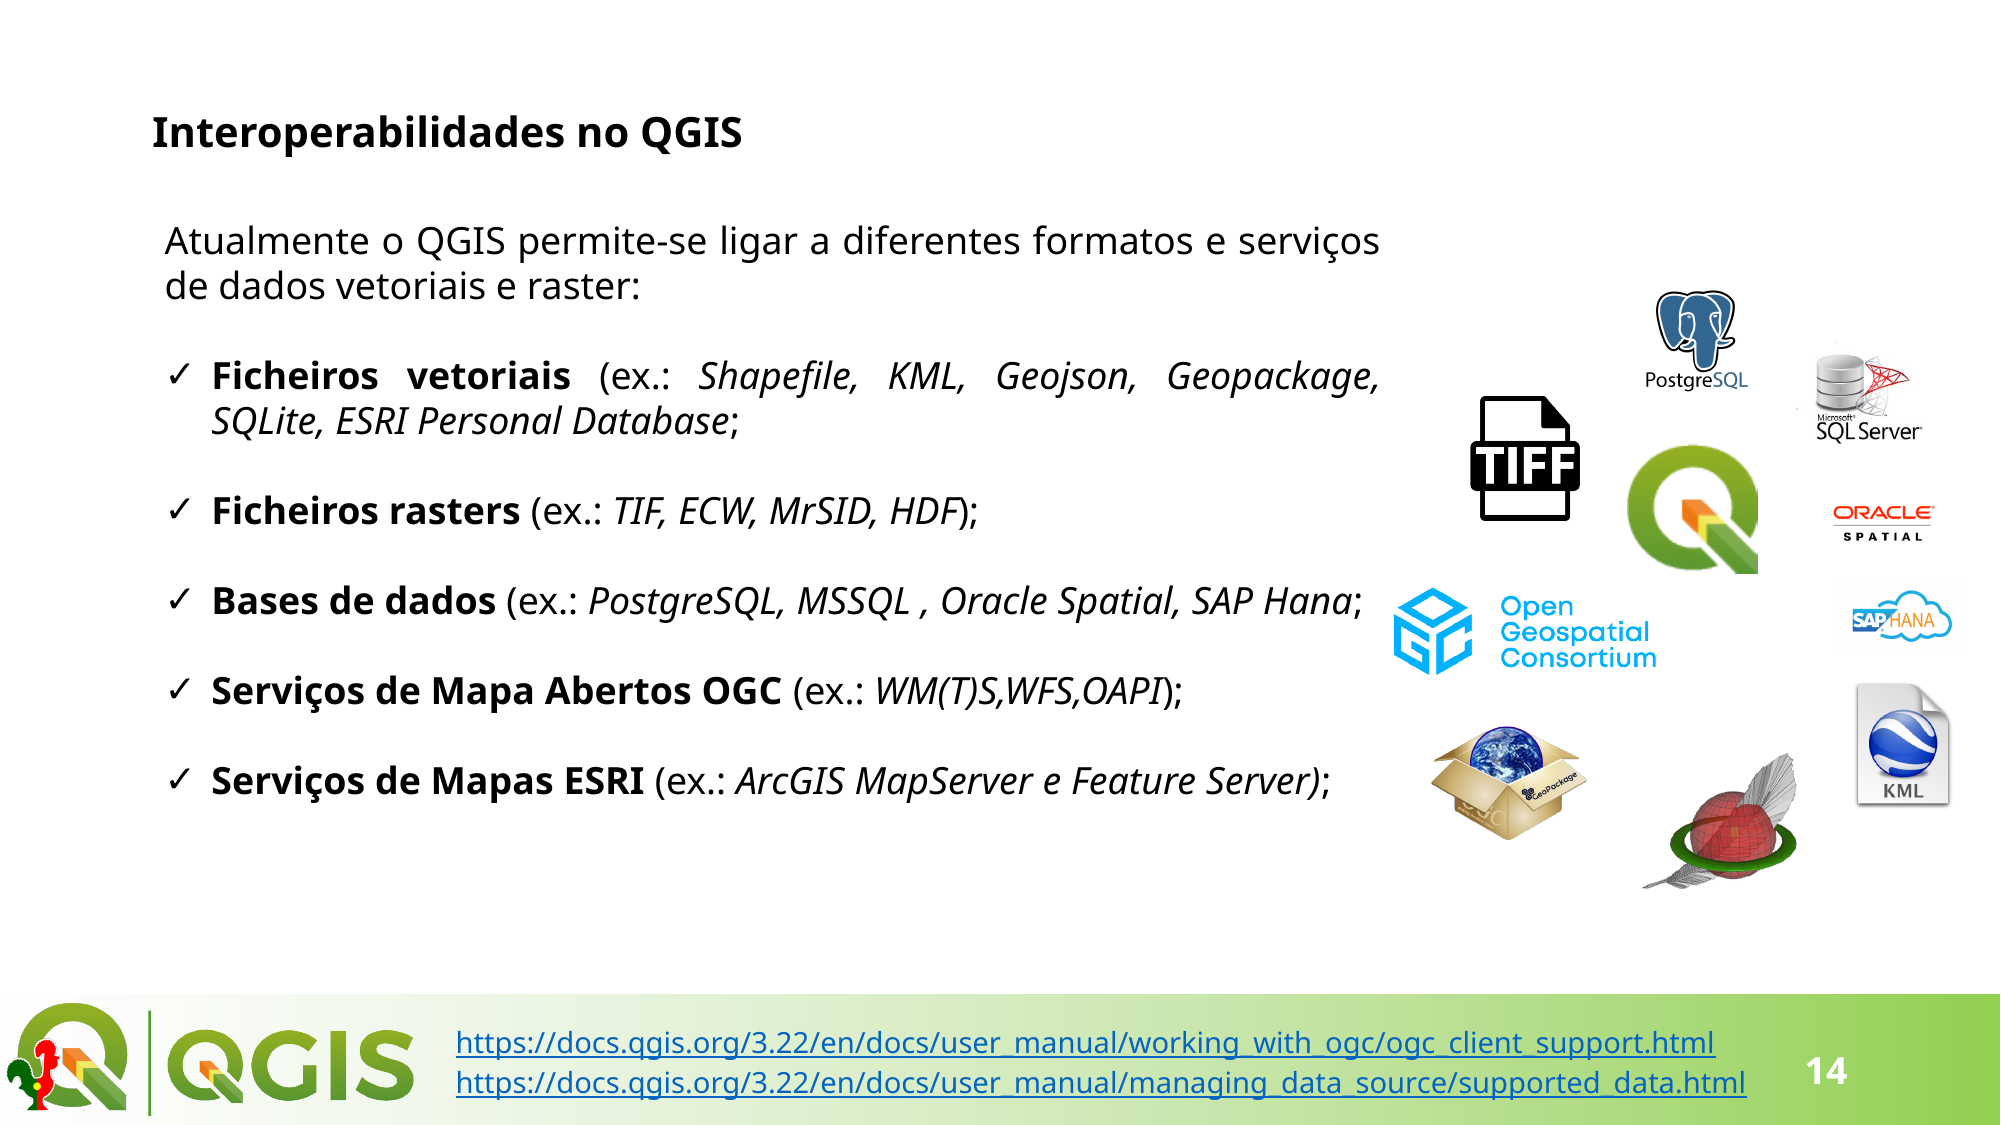

# Interoperabilidades no QGIS
Atualmente o QGIS permite-se ligar a diferentes formatos e serviços de dados vetoriais e raster:
Ficheiros vetoriais (ex.: Shapefile, KML, Geojson, Geopackage, SQLite, ESRI Personal Database;
Ficheiros rasters (ex.: TIF, ECW, MrSID, HDF);
Bases de dados (ex.: PostgreSQL, MSSQL , Oracle Spatial, SAP Hana;
Serviços de Mapa Abertos OGC (ex.: WM(T)S,WFS,OAPI);
Serviços de Mapas ESRI (ex.: ArcGIS MapServer e Feature Server);
https://docs.qgis.org/3.22/en/docs/user_manual/working_with_ogc/ogc_client_support.html
https://docs.qgis.org/3.22/en/docs/user_manual/managing_data_source/supported_data.html